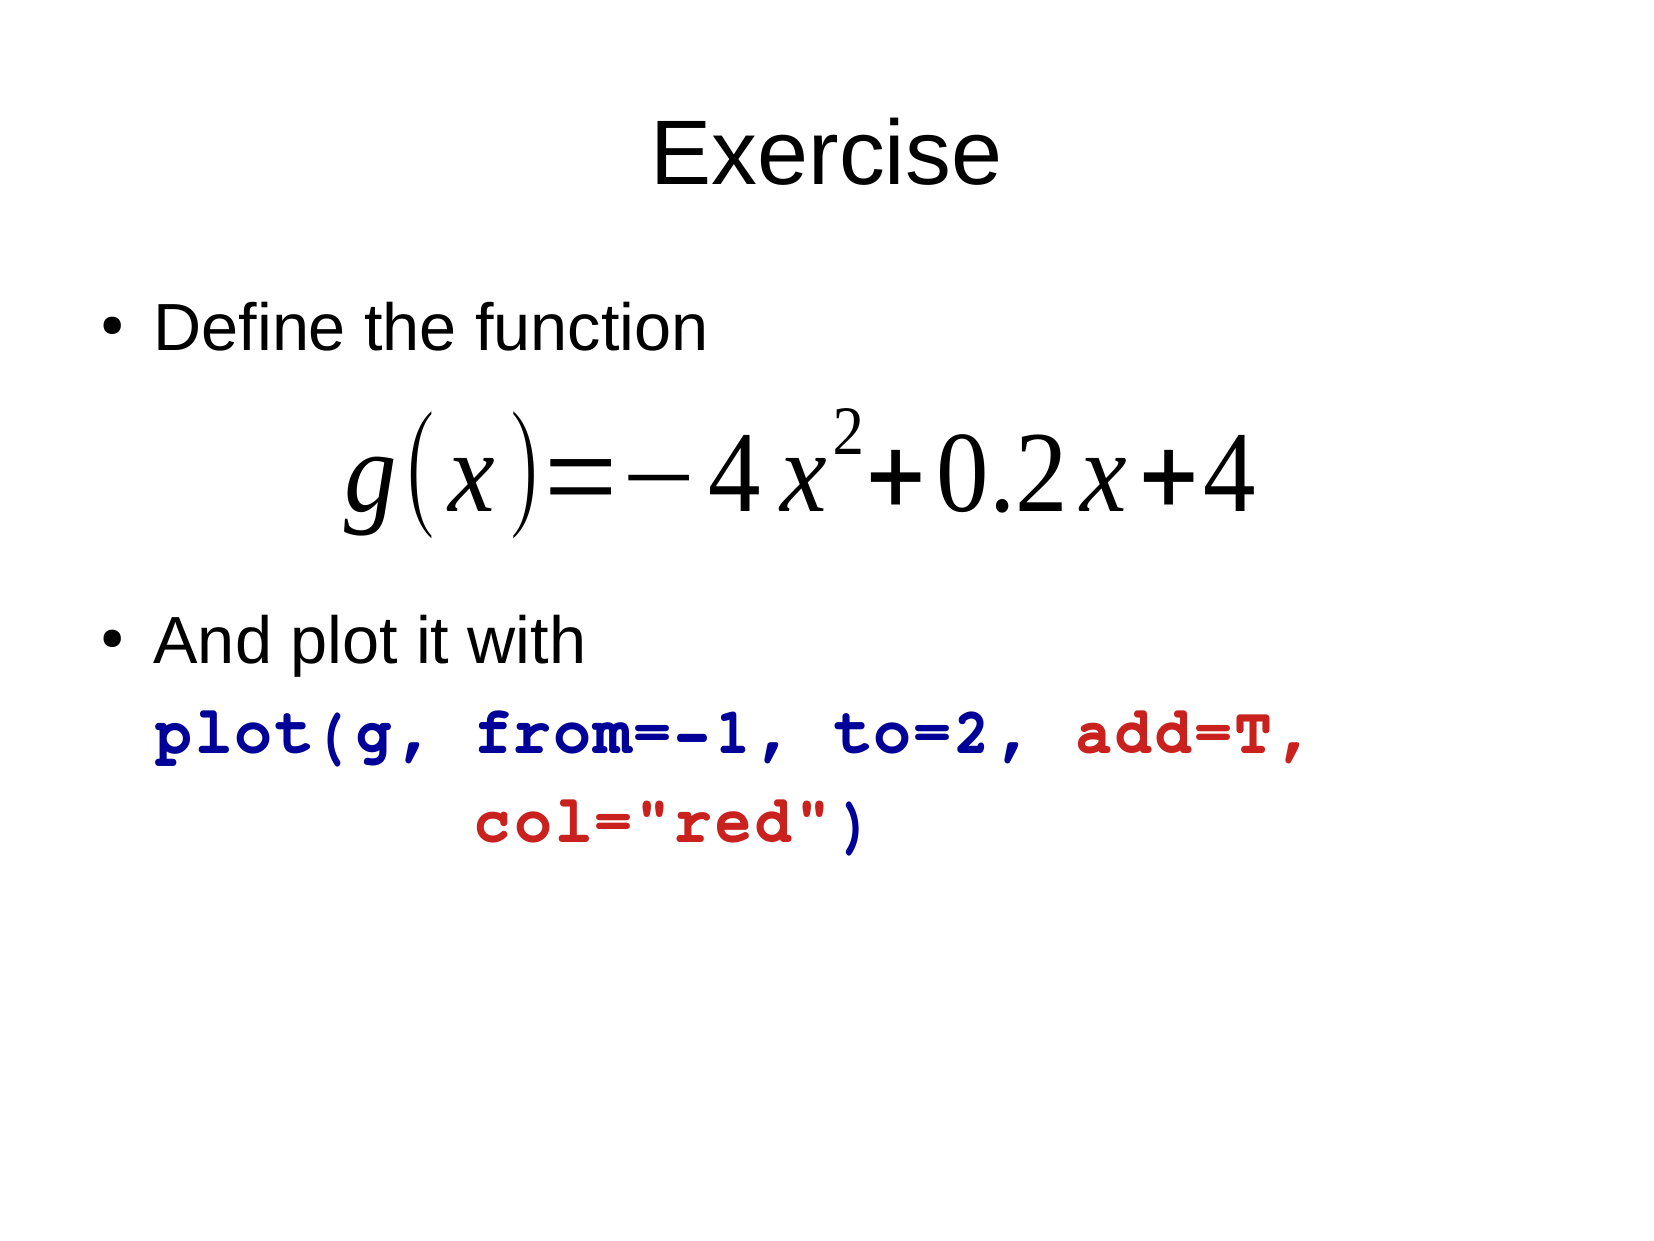

# Exercise
Define the function
And plot it with
plot(g, from=-1, to=2, add=T,
 col="red")